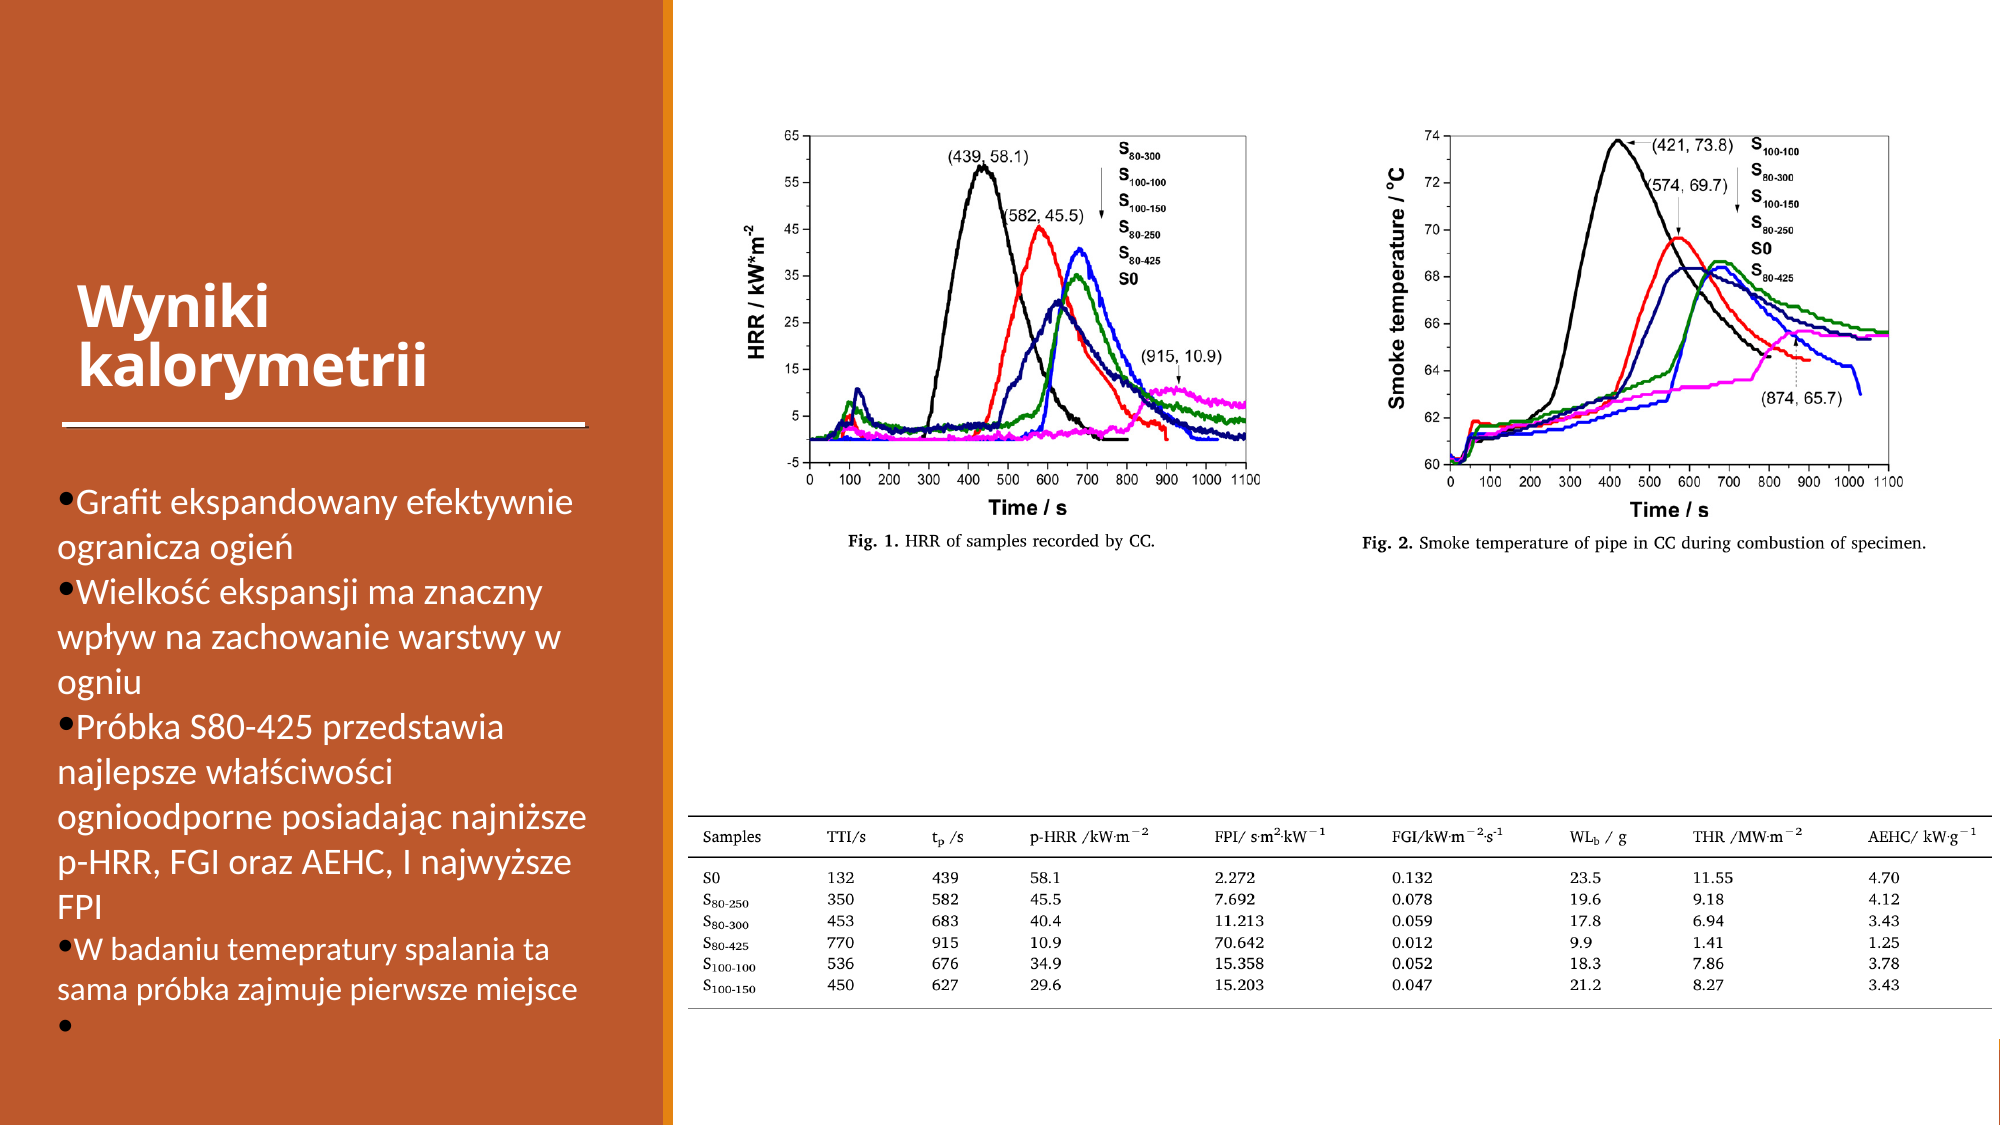

# Wyniki kalorymetrii
Grafit ekspandowany efektywnie ogranicza ogień
Wielkość ekspansji ma znaczny wpływ na zachowanie warstwy w ogniu
Próbka S80-425 przedstawia najlepsze włałściwości ognioodporne posiadając najniższe p-HRR, FGI oraz AEHC, I najwyższe FPI
W badaniu temepratury spalania ta sama próbka zajmuje pierwsze miejsce